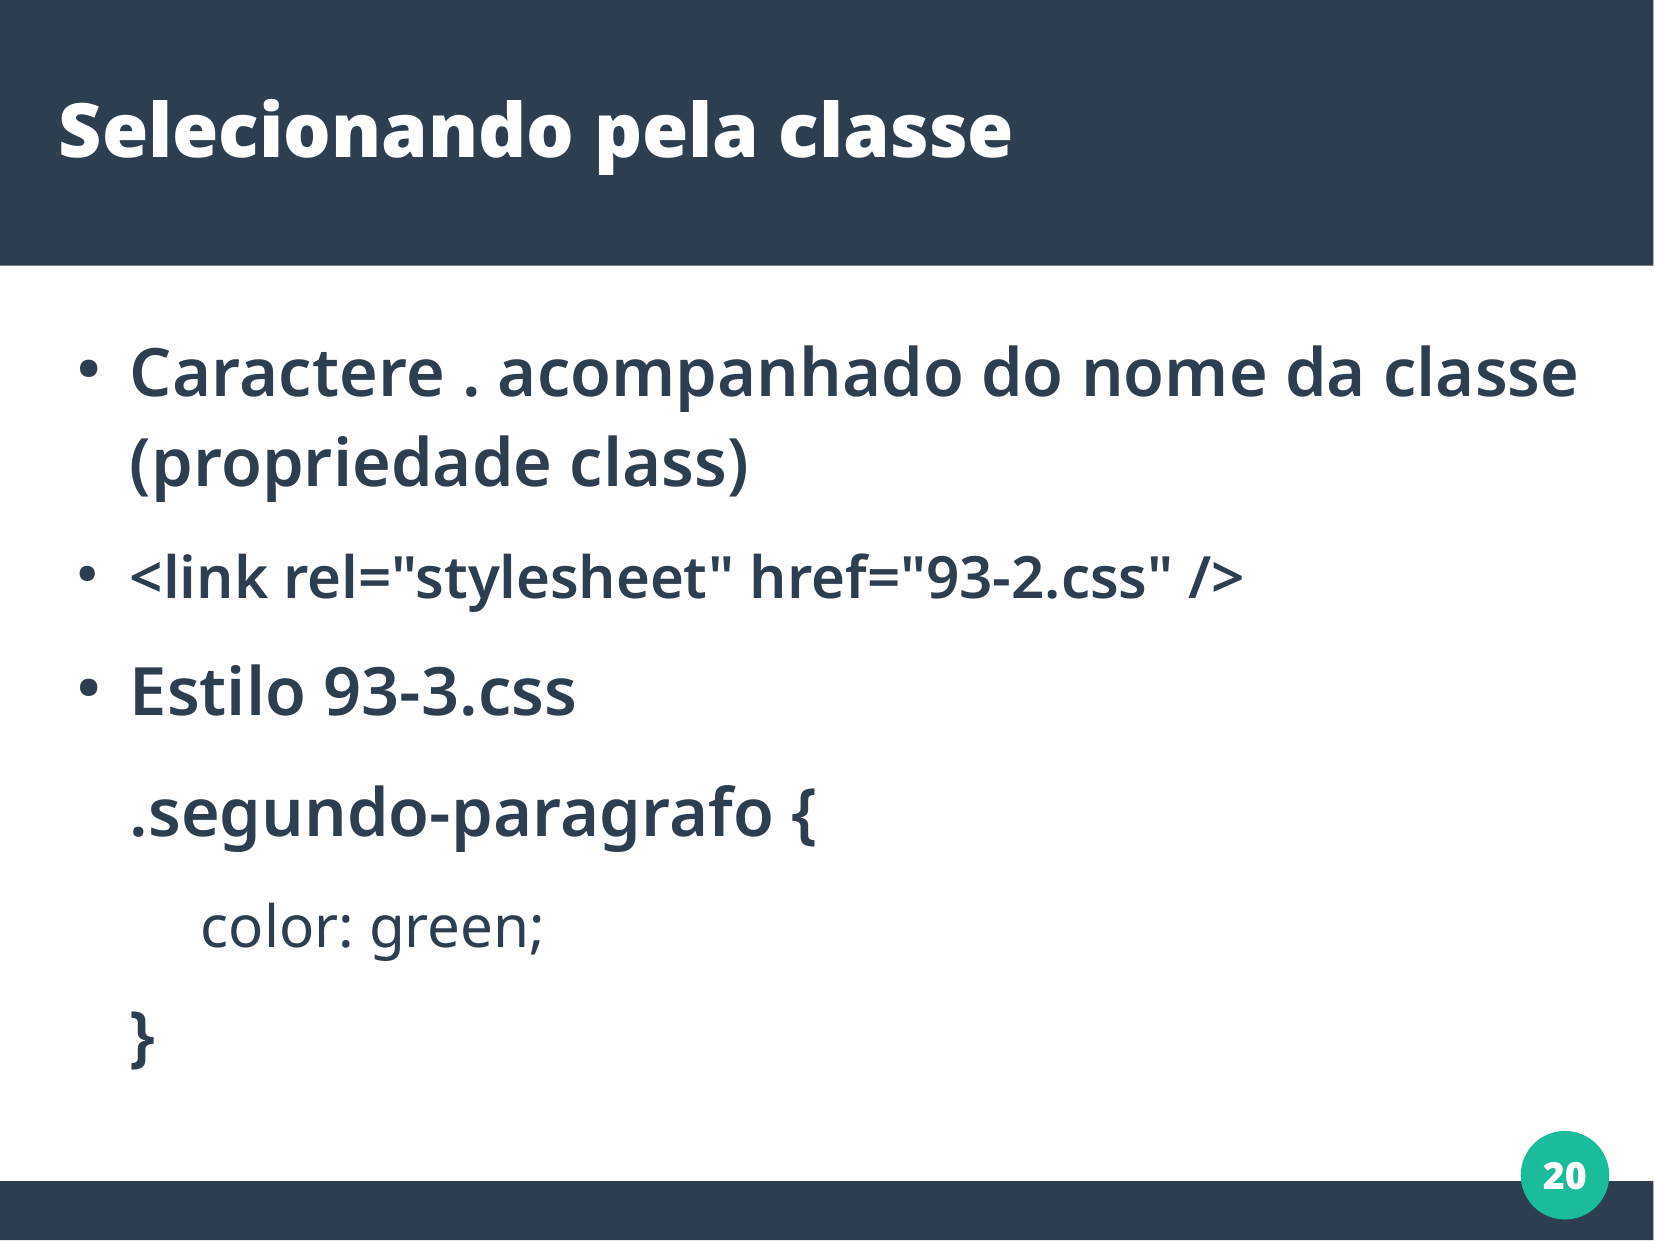

# Selecionando pela classe
Caractere . acompanhado do nome da classe (propriedade class)
<link rel="stylesheet" href="93-2.css" />
Estilo 93-3.css
.segundo-paragrafo {
color: green;
}
20